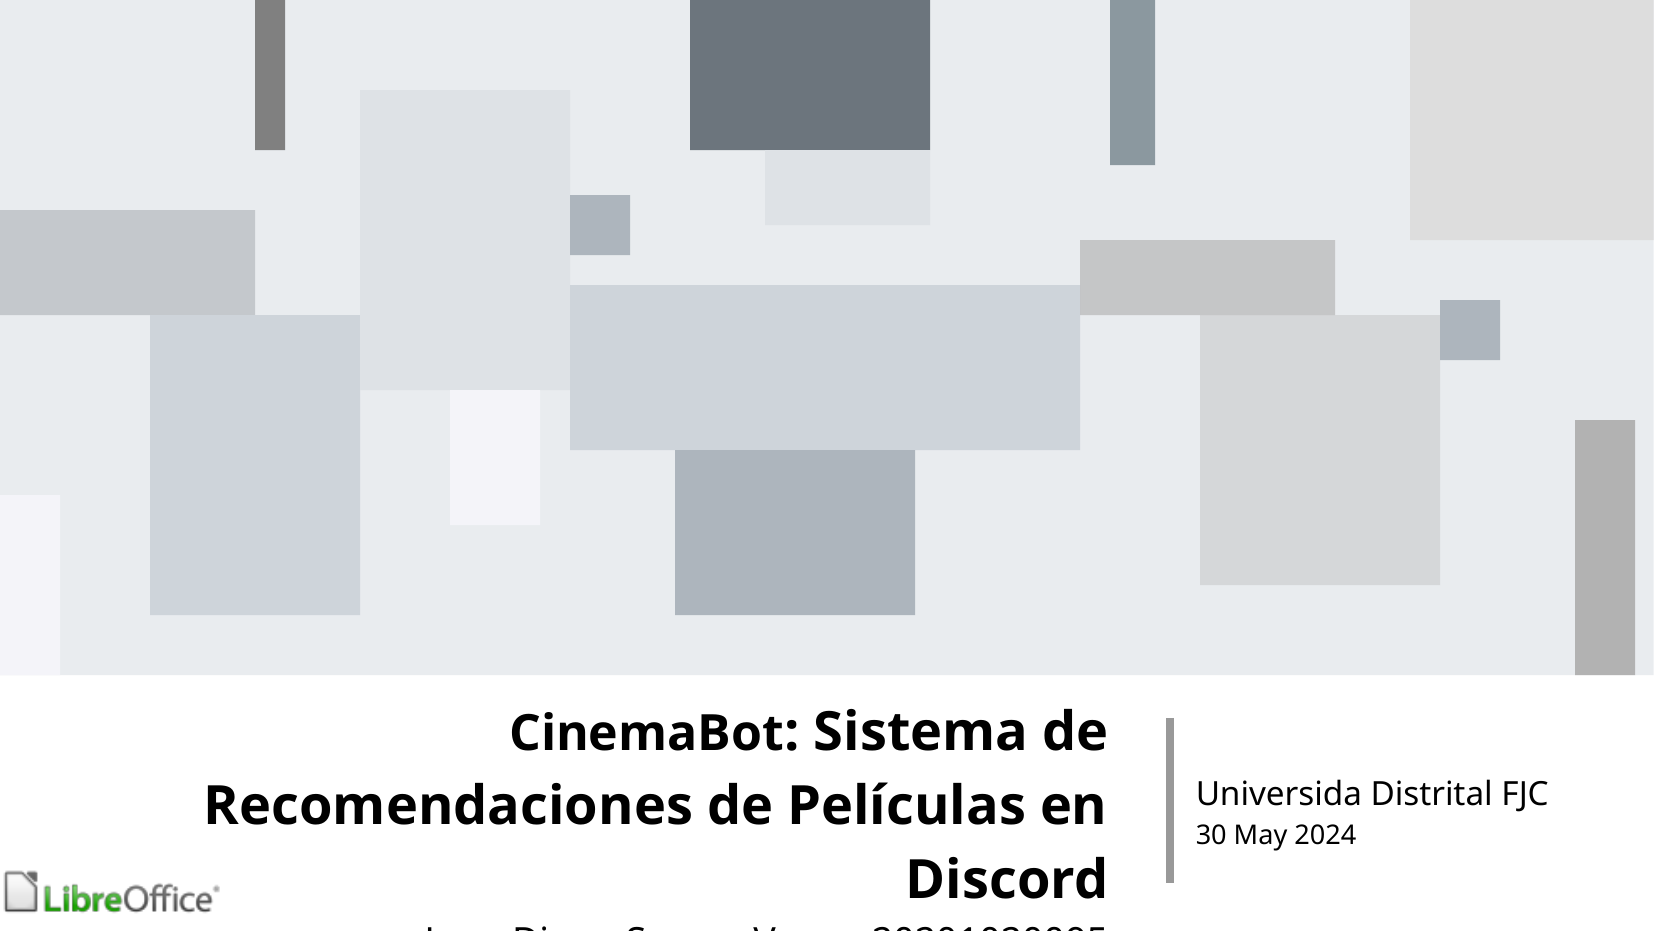

CinemaBot: Sistema de Recomendaciones de Películas en Discord
Juan Diego Suarez Vega - 20201020095
Universida Distrital FJC
30 May 2024